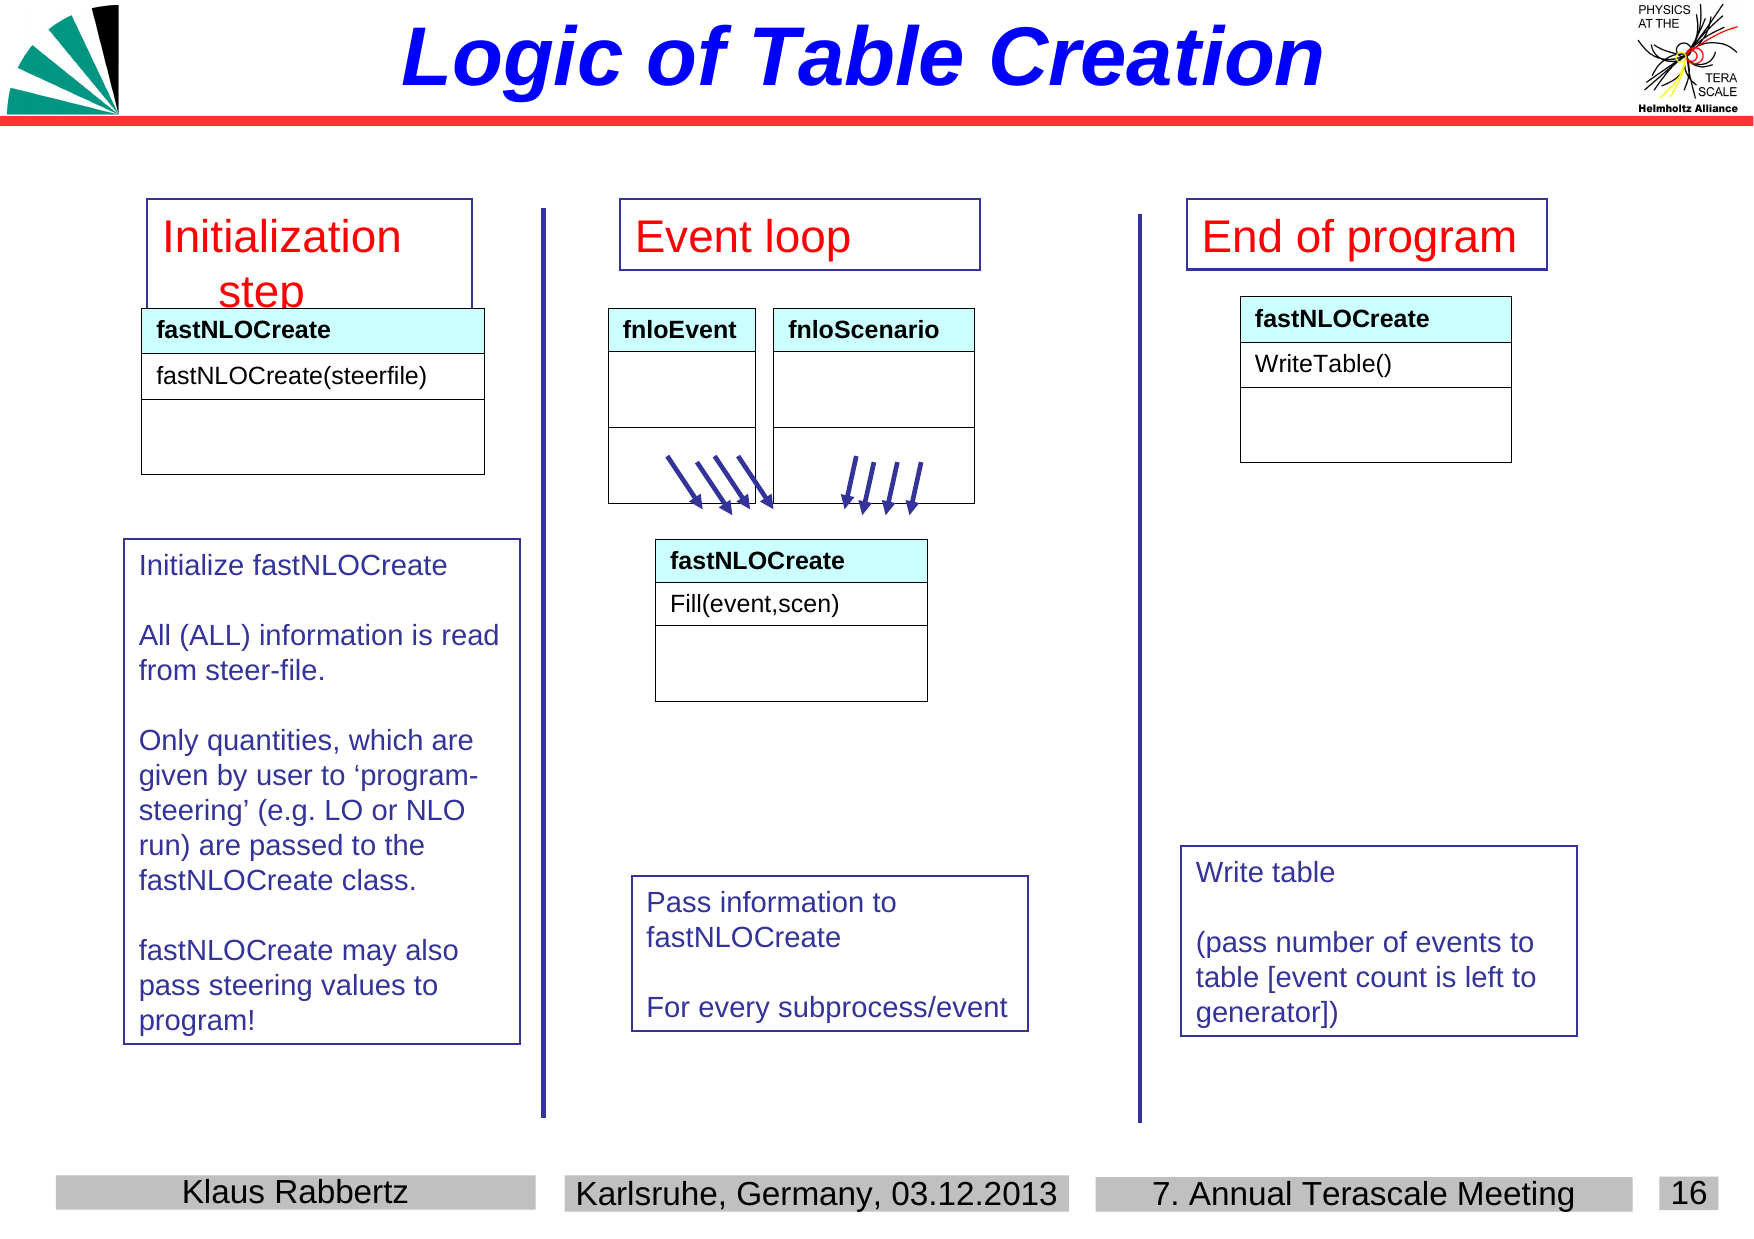

# Logic of Table Creation
End of program
Initialization step
Event loop
| fastNLOCreate |
| --- |
| WriteTable() |
| |
| fastNLOCreate |
| --- |
| fastNLOCreate(steerfile) |
| |
| fnloEvent |
| --- |
| |
| |
| fnloScenario |
| --- |
| |
| |
Initialize fastNLOCreate
All (ALL) information is read from steer-file.
Only quantities, which are given by user to ‘program-steering’ (e.g. LO or NLO run) are passed to the fastNLOCreate class.
fastNLOCreate may also pass steering values to program!
| fastNLOCreate |
| --- |
| Fill(event,scen) |
| |
Write table
(pass number of events to table [event count is left to generator])
Pass information to fastNLOCreate
For every subprocess/event